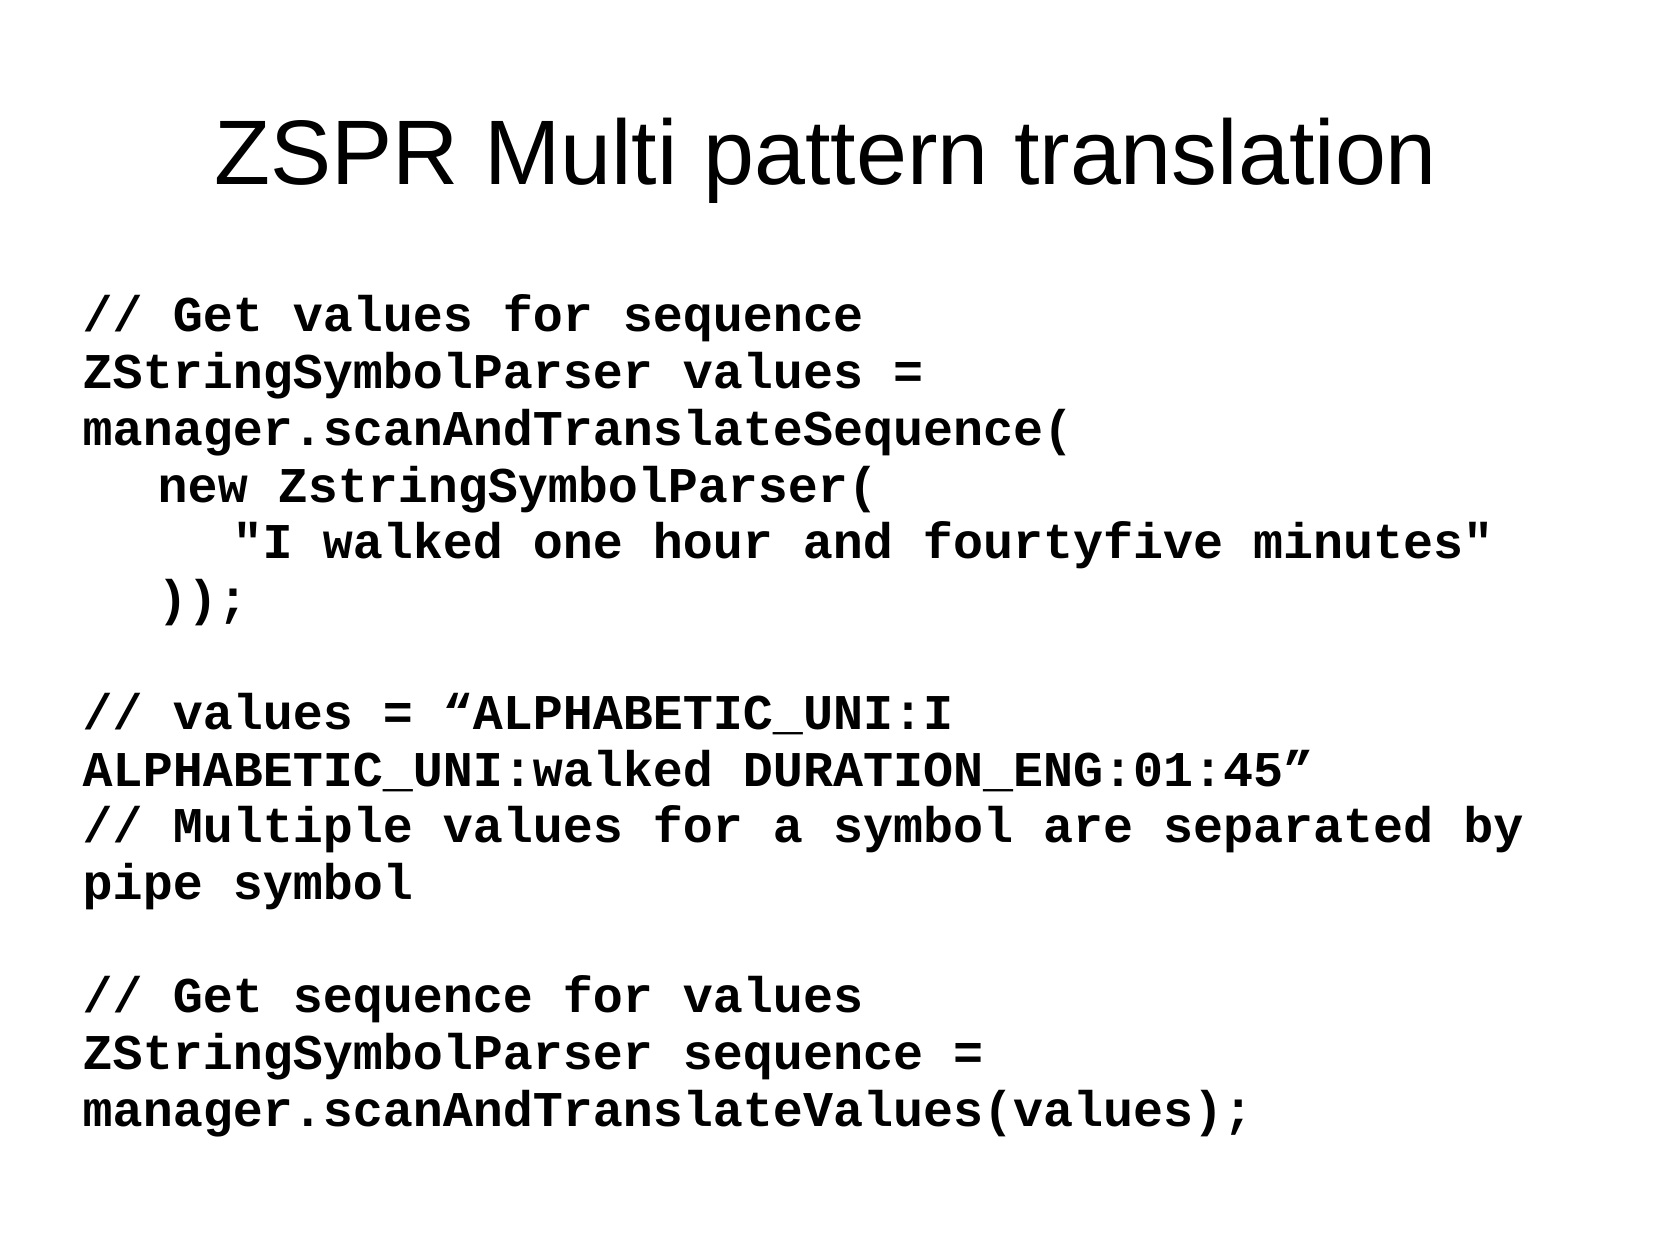

# ZSPR Multi pattern translation
// Get values for sequence
ZStringSymbolParser values = manager.scanAndTranslateSequence(
	new ZstringSymbolParser(
		"I walked one hour and fourtyfive minutes"
	));
// values = “ALPHABETIC_UNI:I ALPHABETIC_UNI:walked DURATION_ENG:01:45”
// Multiple values for a symbol are separated by pipe symbol
// Get sequence for values
ZStringSymbolParser sequence = manager.scanAndTranslateValues(values);